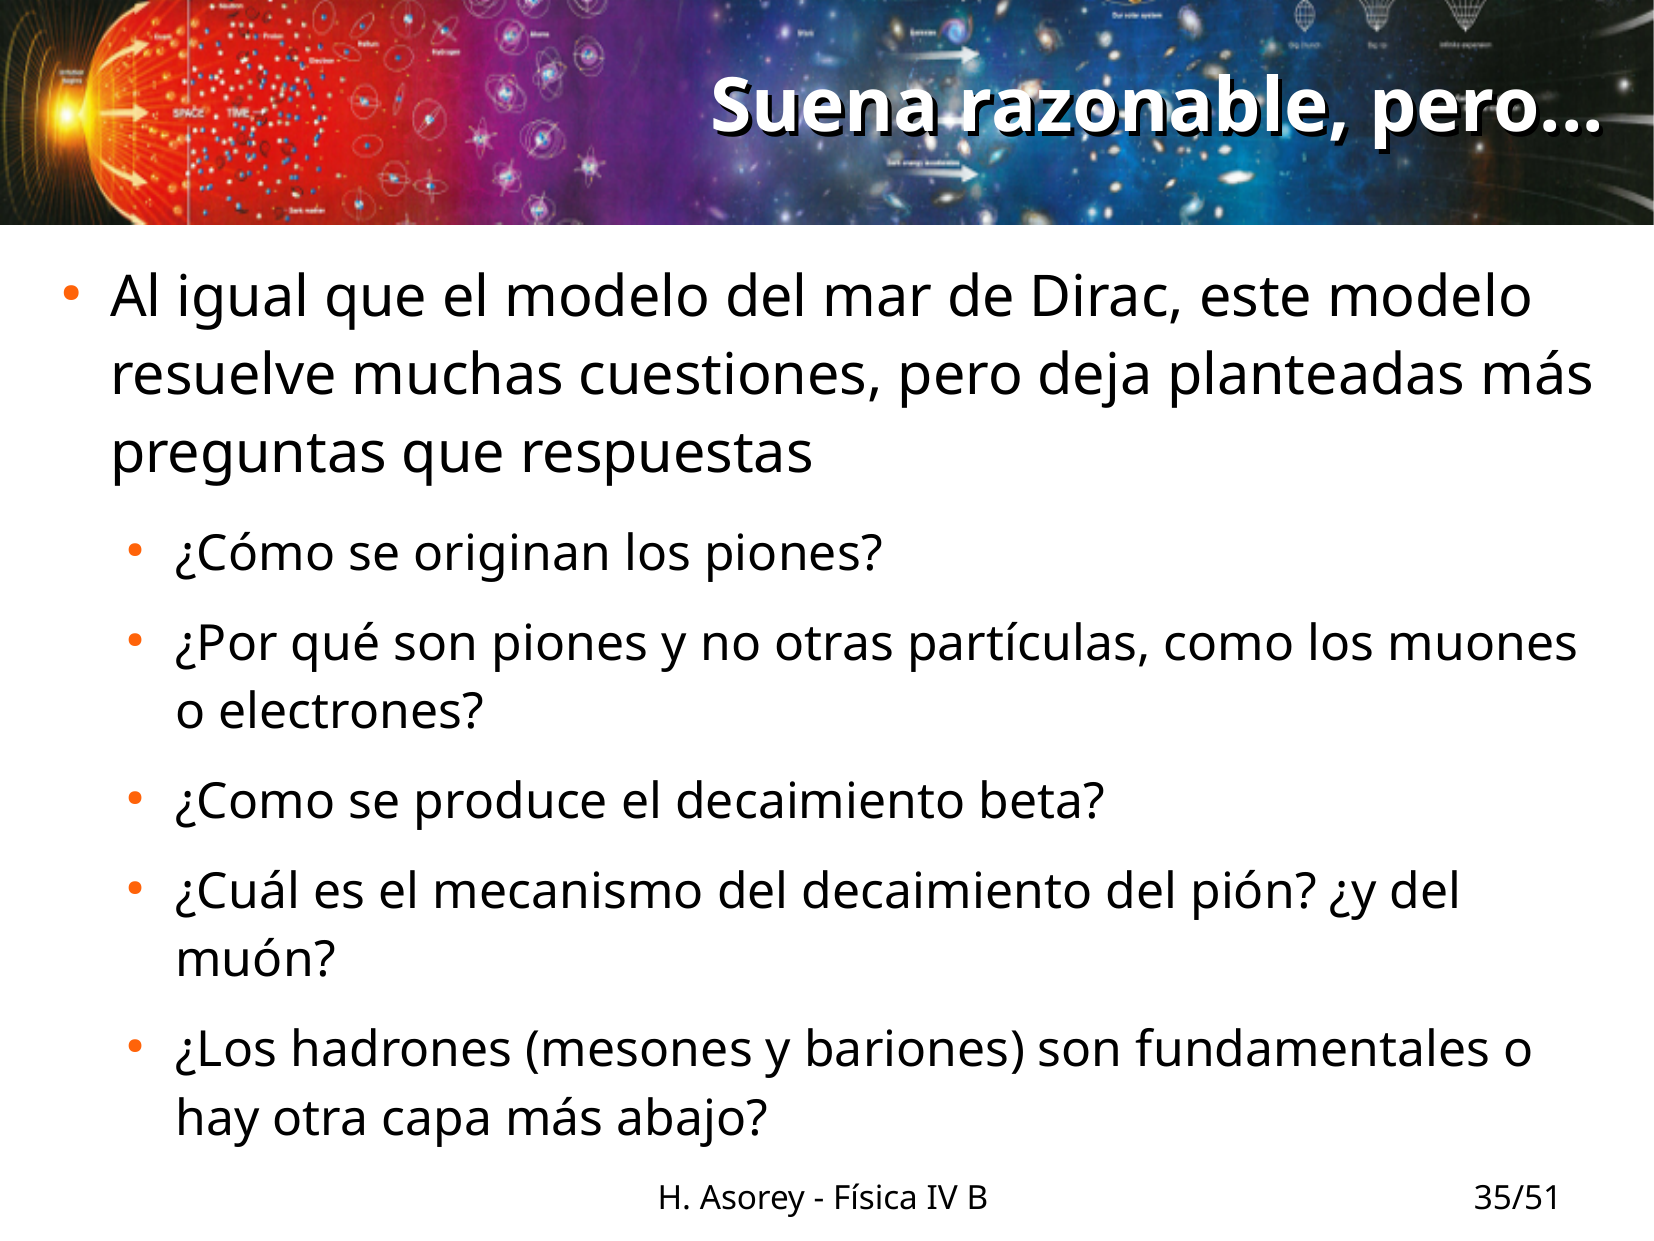

# Suena razonable, pero...
Al igual que el modelo del mar de Dirac, este modelo resuelve muchas cuestiones, pero deja planteadas más preguntas que respuestas
¿Cómo se originan los piones?
¿Por qué son piones y no otras partículas, como los muones o electrones?
¿Como se produce el decaimiento beta?
¿Cuál es el mecanismo del decaimiento del pión? ¿y del muón?
¿Los hadrones (mesones y bariones) son fundamentales o hay otra capa más abajo?
H. Asorey - Física IV B
35